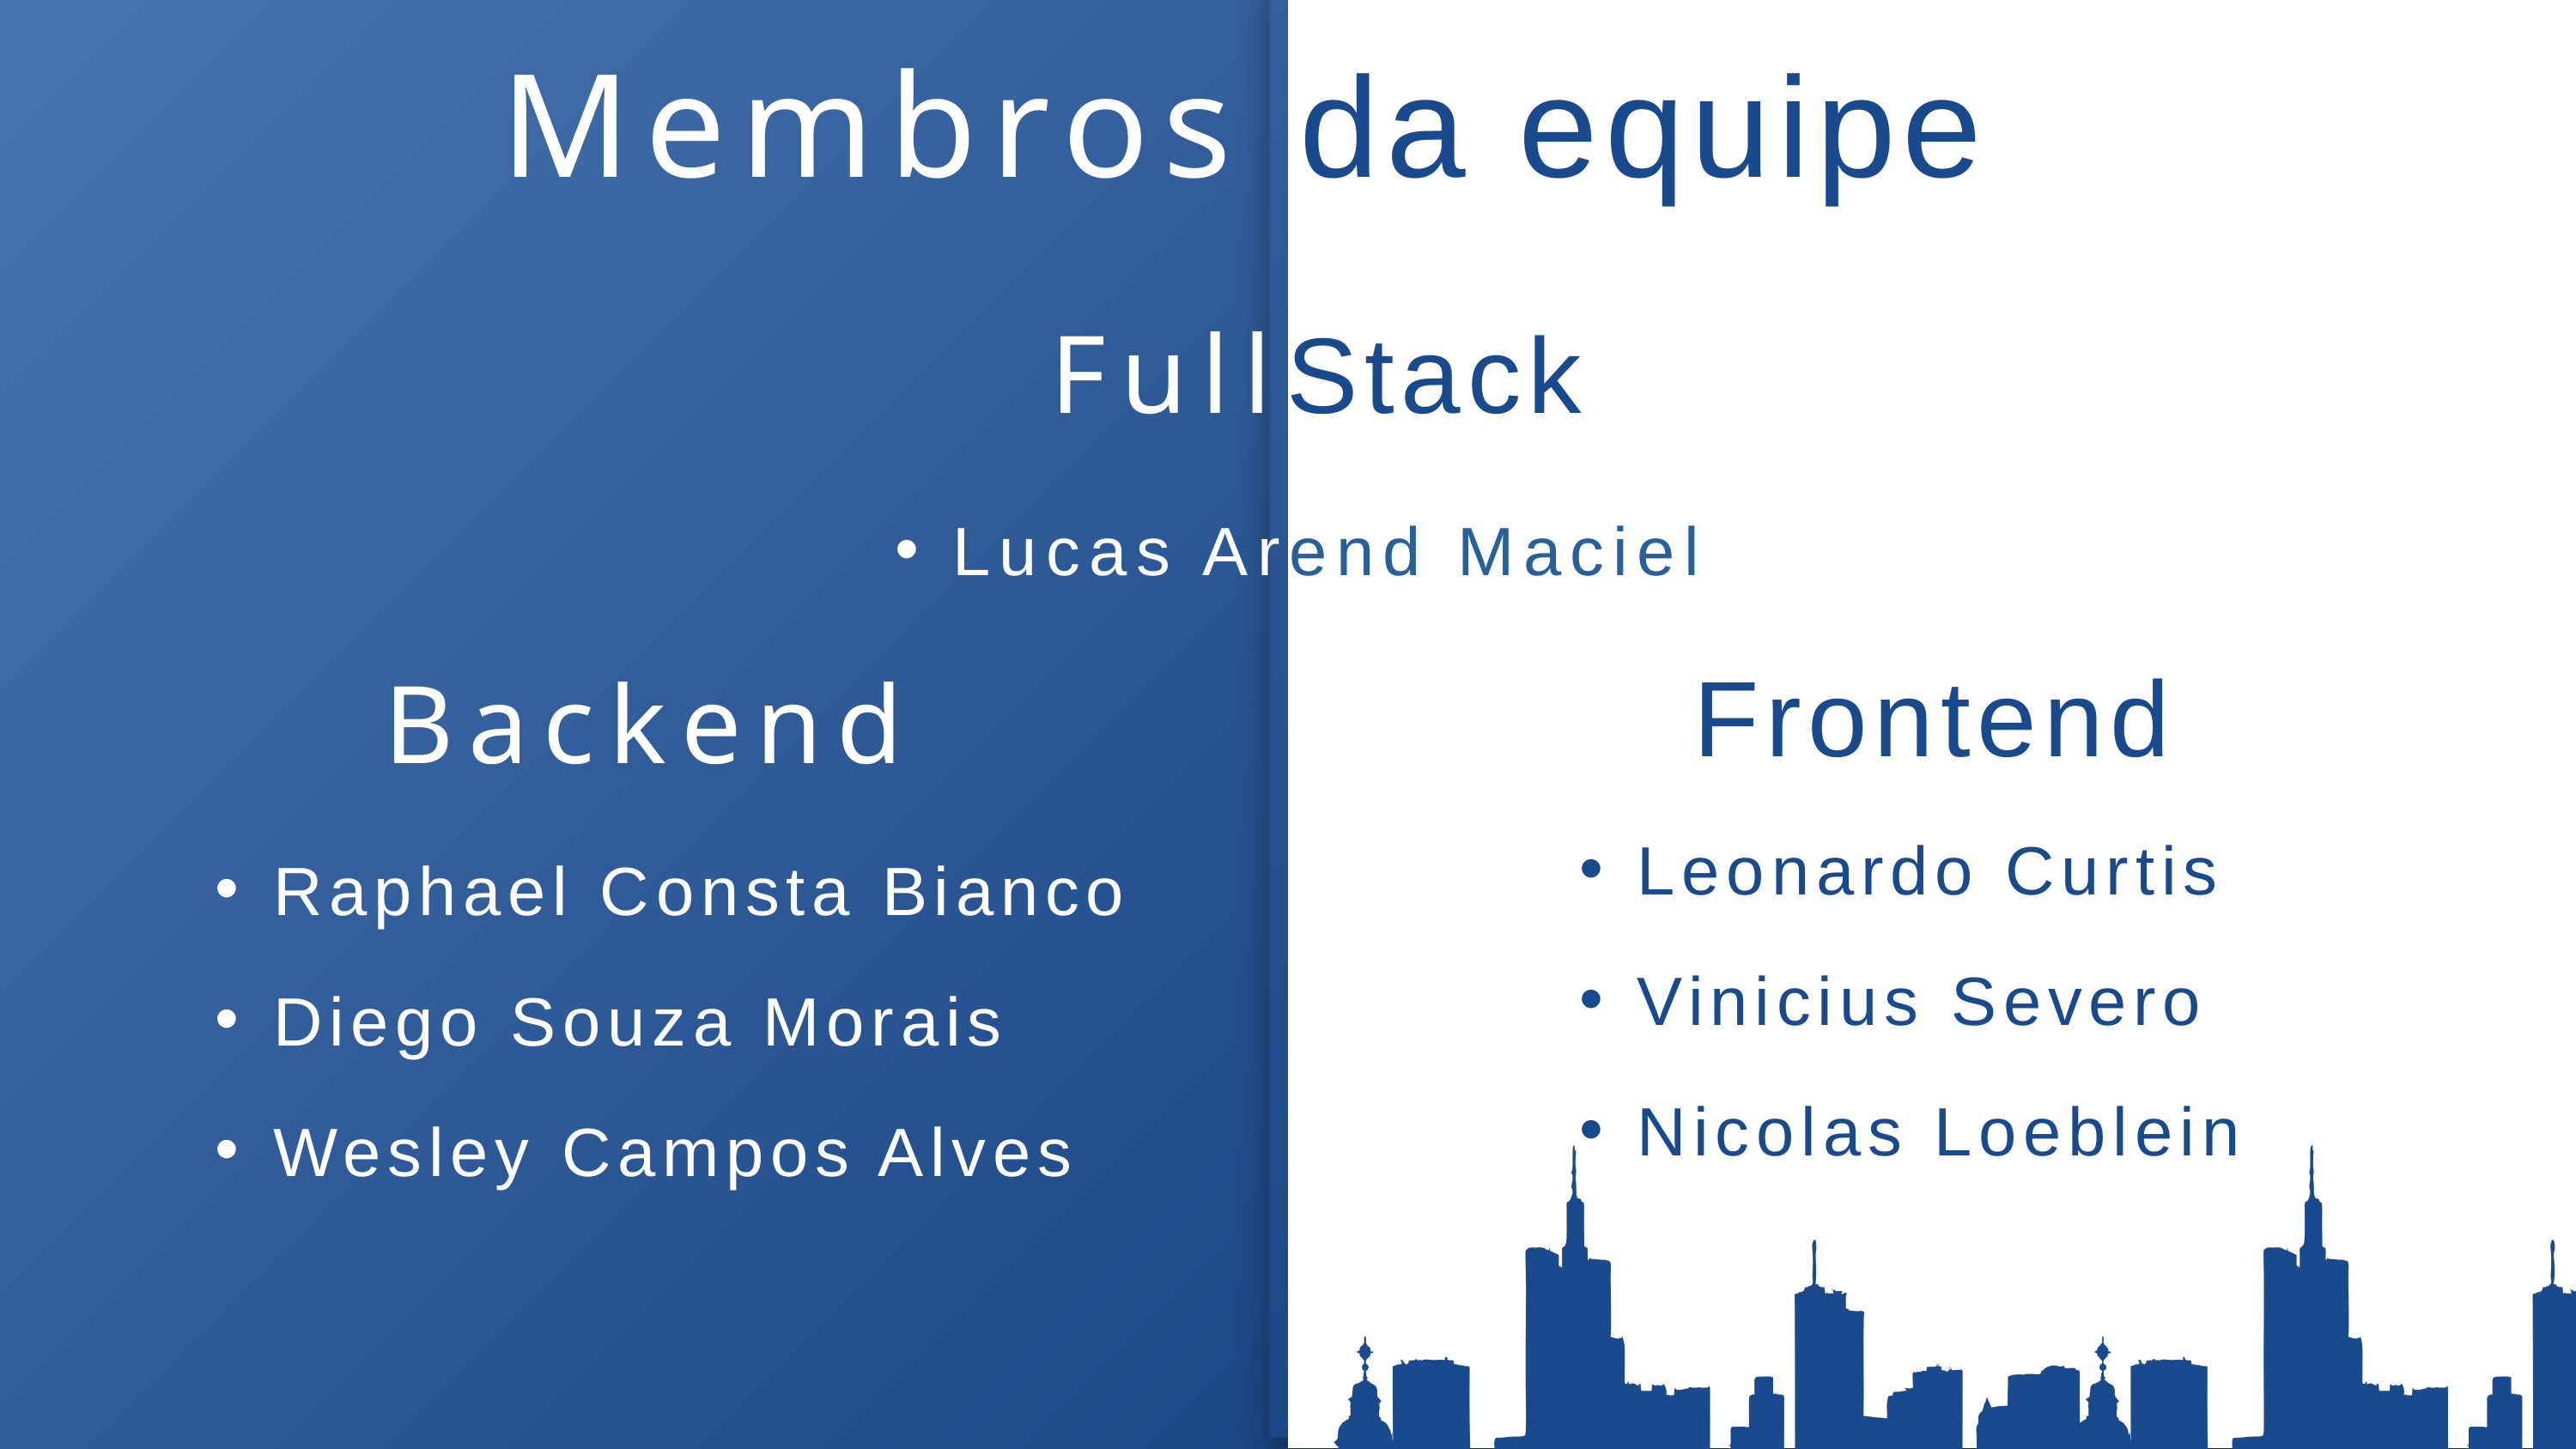

Membros da equipe
FullStack
Lucas Arend Maciel
Backend
Frontend
Leonardo Curtis
Vinicius Severo
Nicolas Loeblein
Raphael Consta Bianco
Diego Souza Morais
Wesley Campos Alves